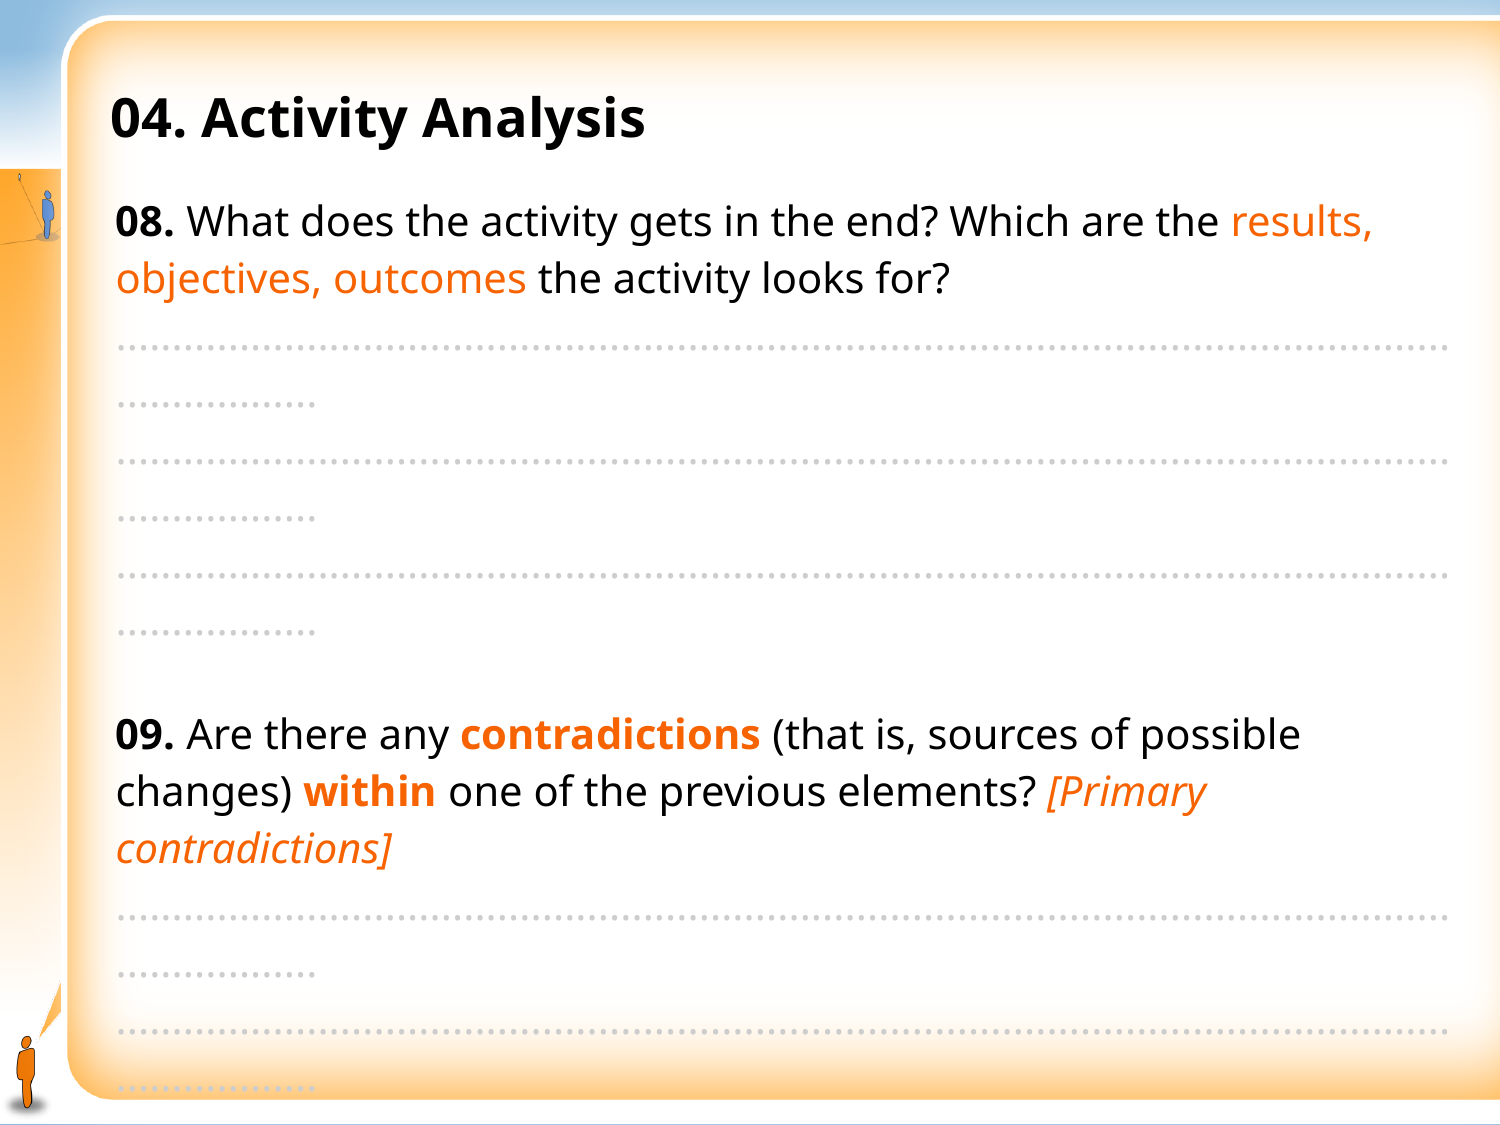

# 04. Activity Analysis
08. What does the activity gets in the end? Which are the results, objectives, outcomes the activity looks for?
.........................................................................................................................................
.........................................................................................................................................
.........................................................................................................................................
09. Are there any contradictions (that is, sources of possible changes) within one of the previous elements? [Primary contradictions]
.........................................................................................................................................
.........................................................................................................................................
.........................................................................................................................................
10. Are there any contradictions (that is, sources of possible changes) between two (or more) of the previous elements? [Secondary contradictions]
.........................................................................................................................................
.........................................................................................................................................
.........................................................................................................................................